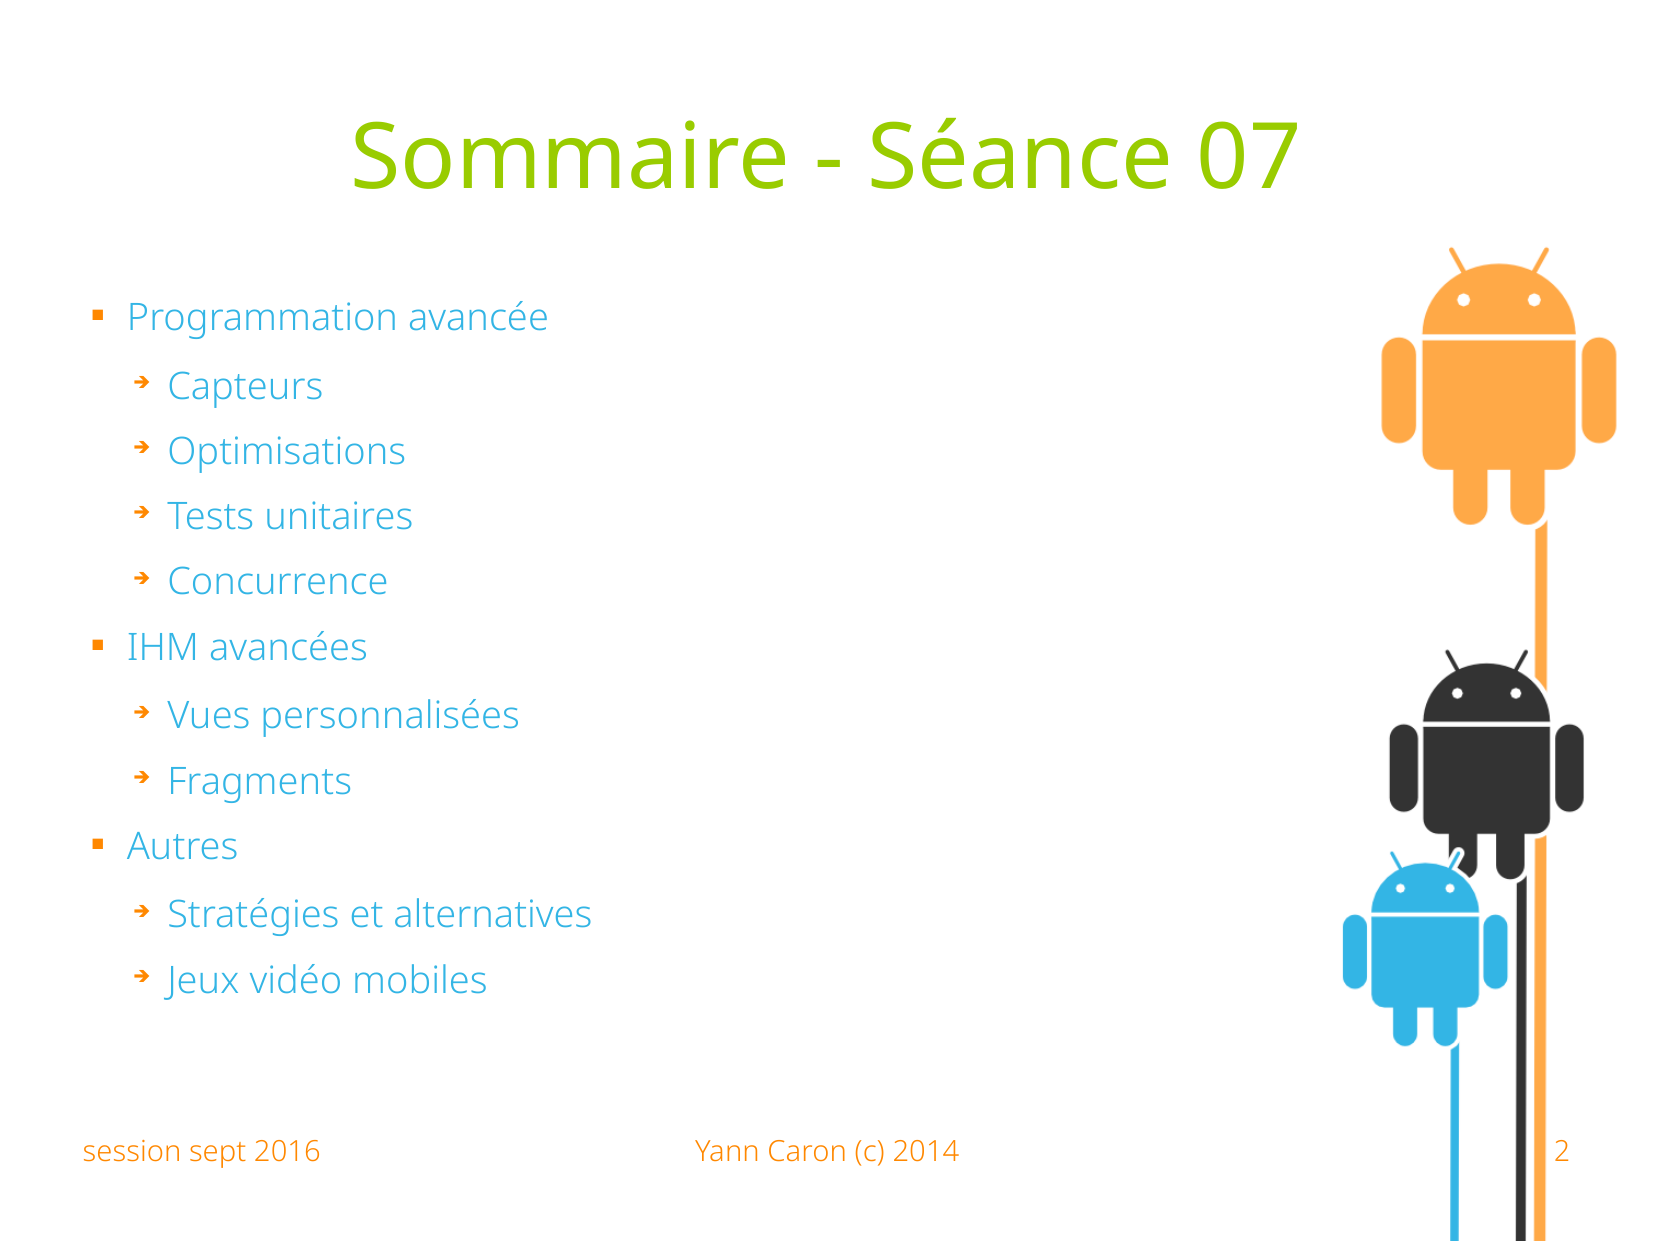

# Sommaire - Séance 07
Programmation avancée
Capteurs
Optimisations
Tests unitaires
Concurrence
IHM avancées
Vues personnalisées
Fragments
Autres
Stratégies et alternatives
Jeux vidéo mobiles
session sept 2016
Yann Caron (c) 2014
2